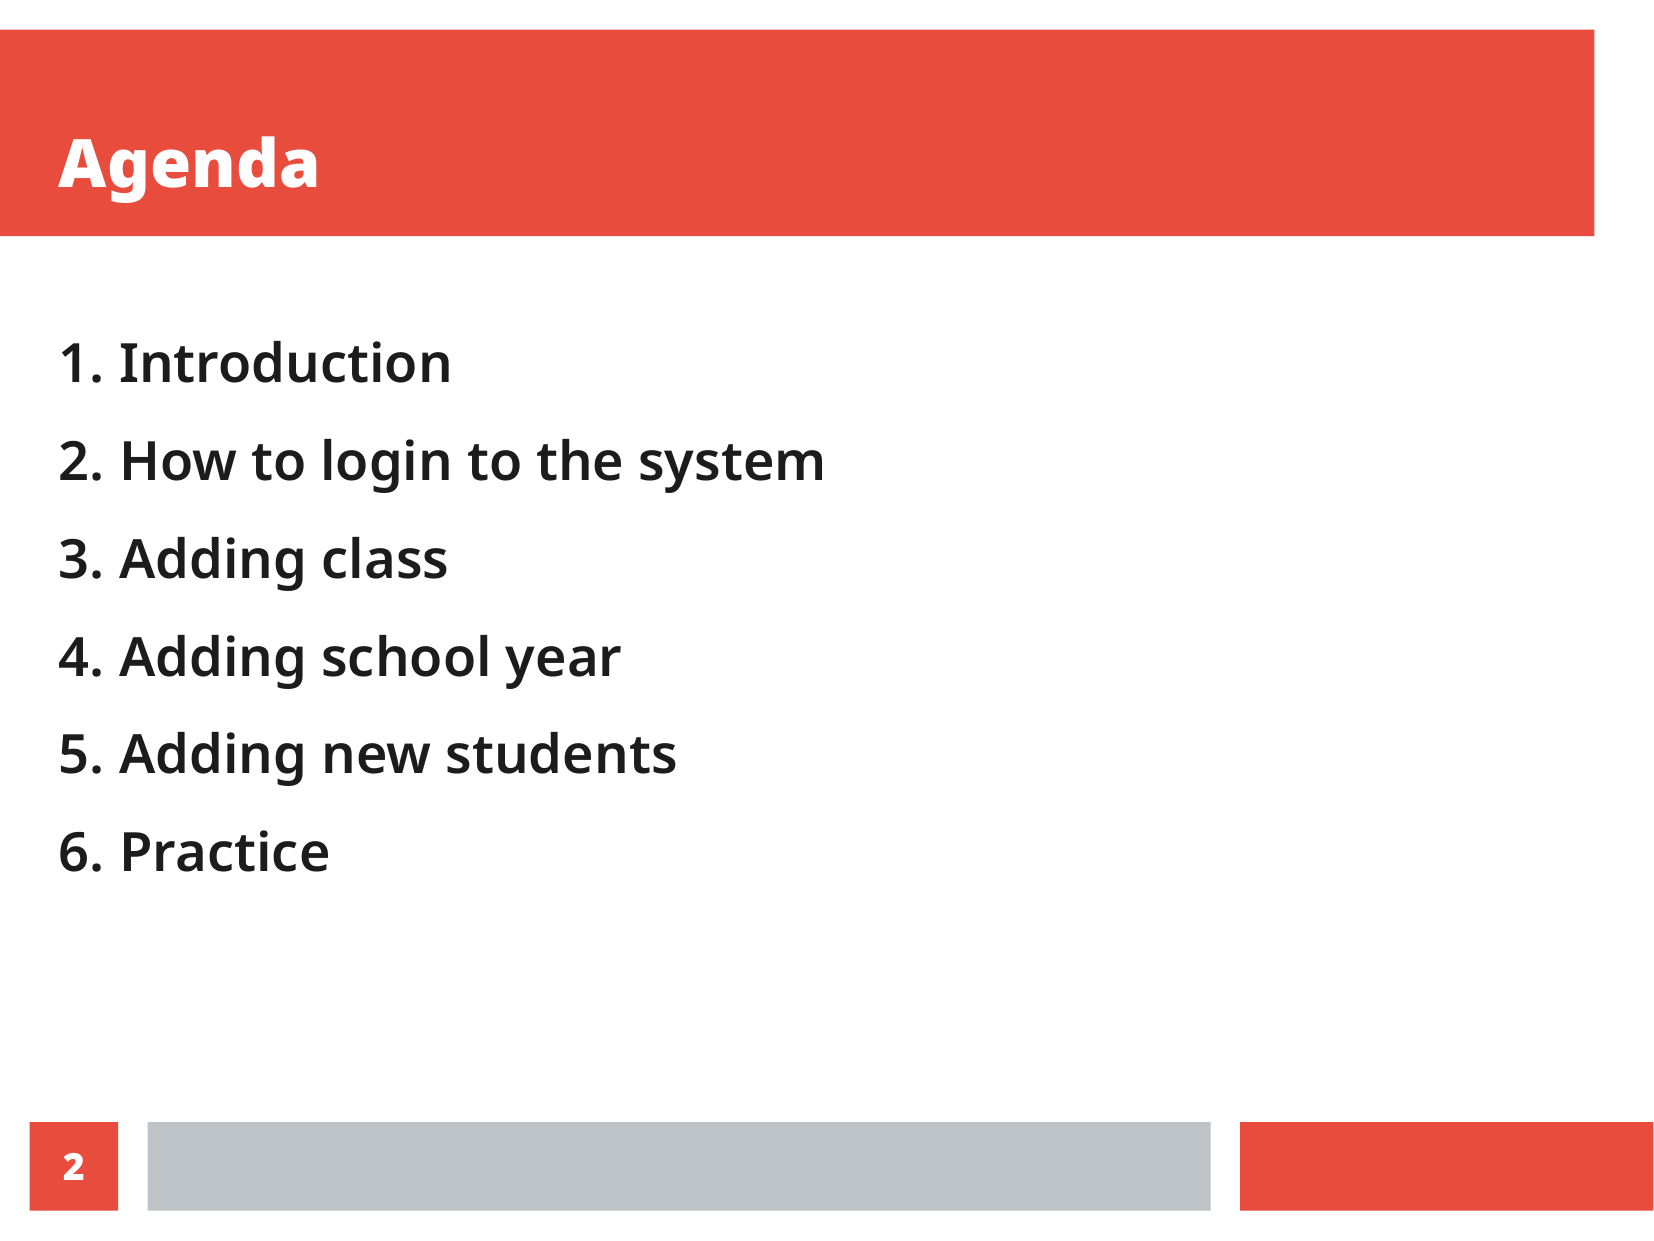

# Agenda
1. Introduction
2. How to login to the system
3. Adding class
4. Adding school year
5. Adding new students
6. Practice
2